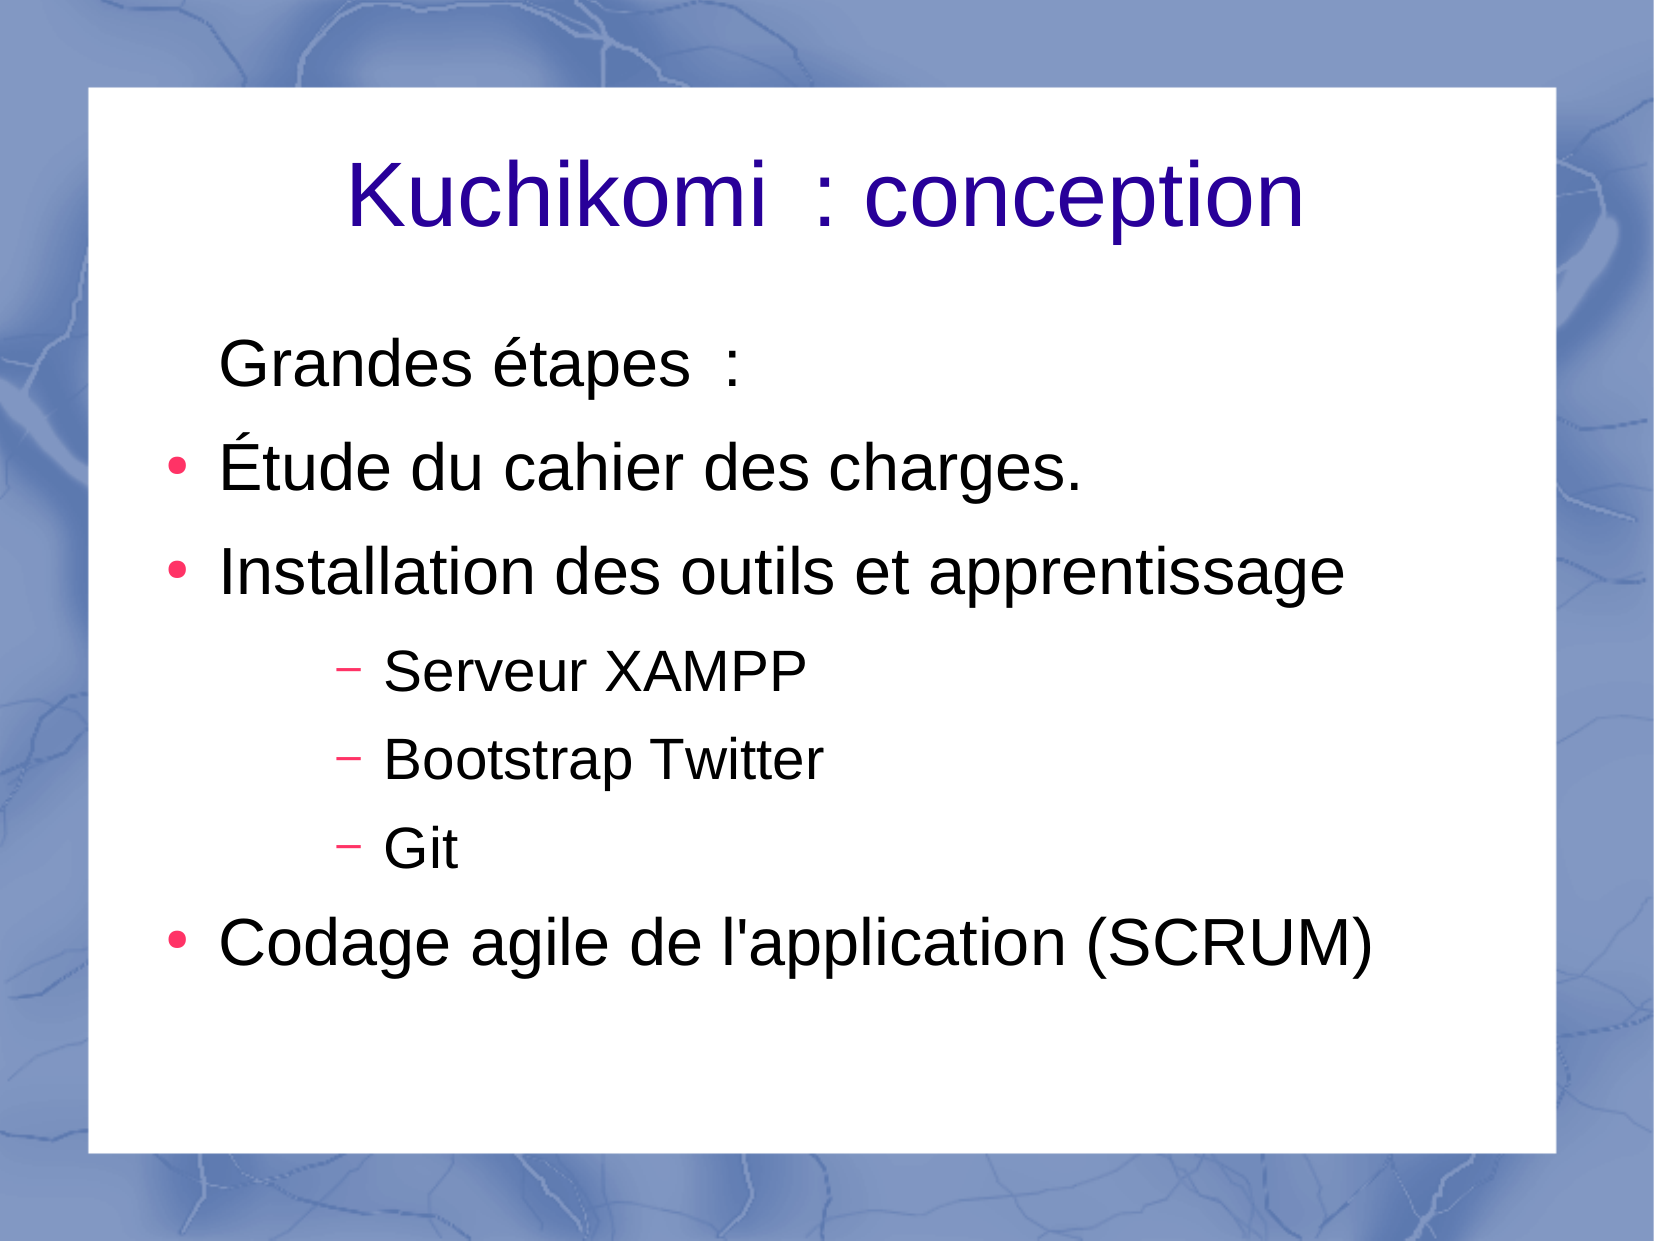

# Kuchikomi  : conception
Grandes étapes  :
Étude du cahier des charges.
Installation des outils et apprentissage
Serveur XAMPP
Bootstrap Twitter
Git
Codage agile de l'application (SCRUM)